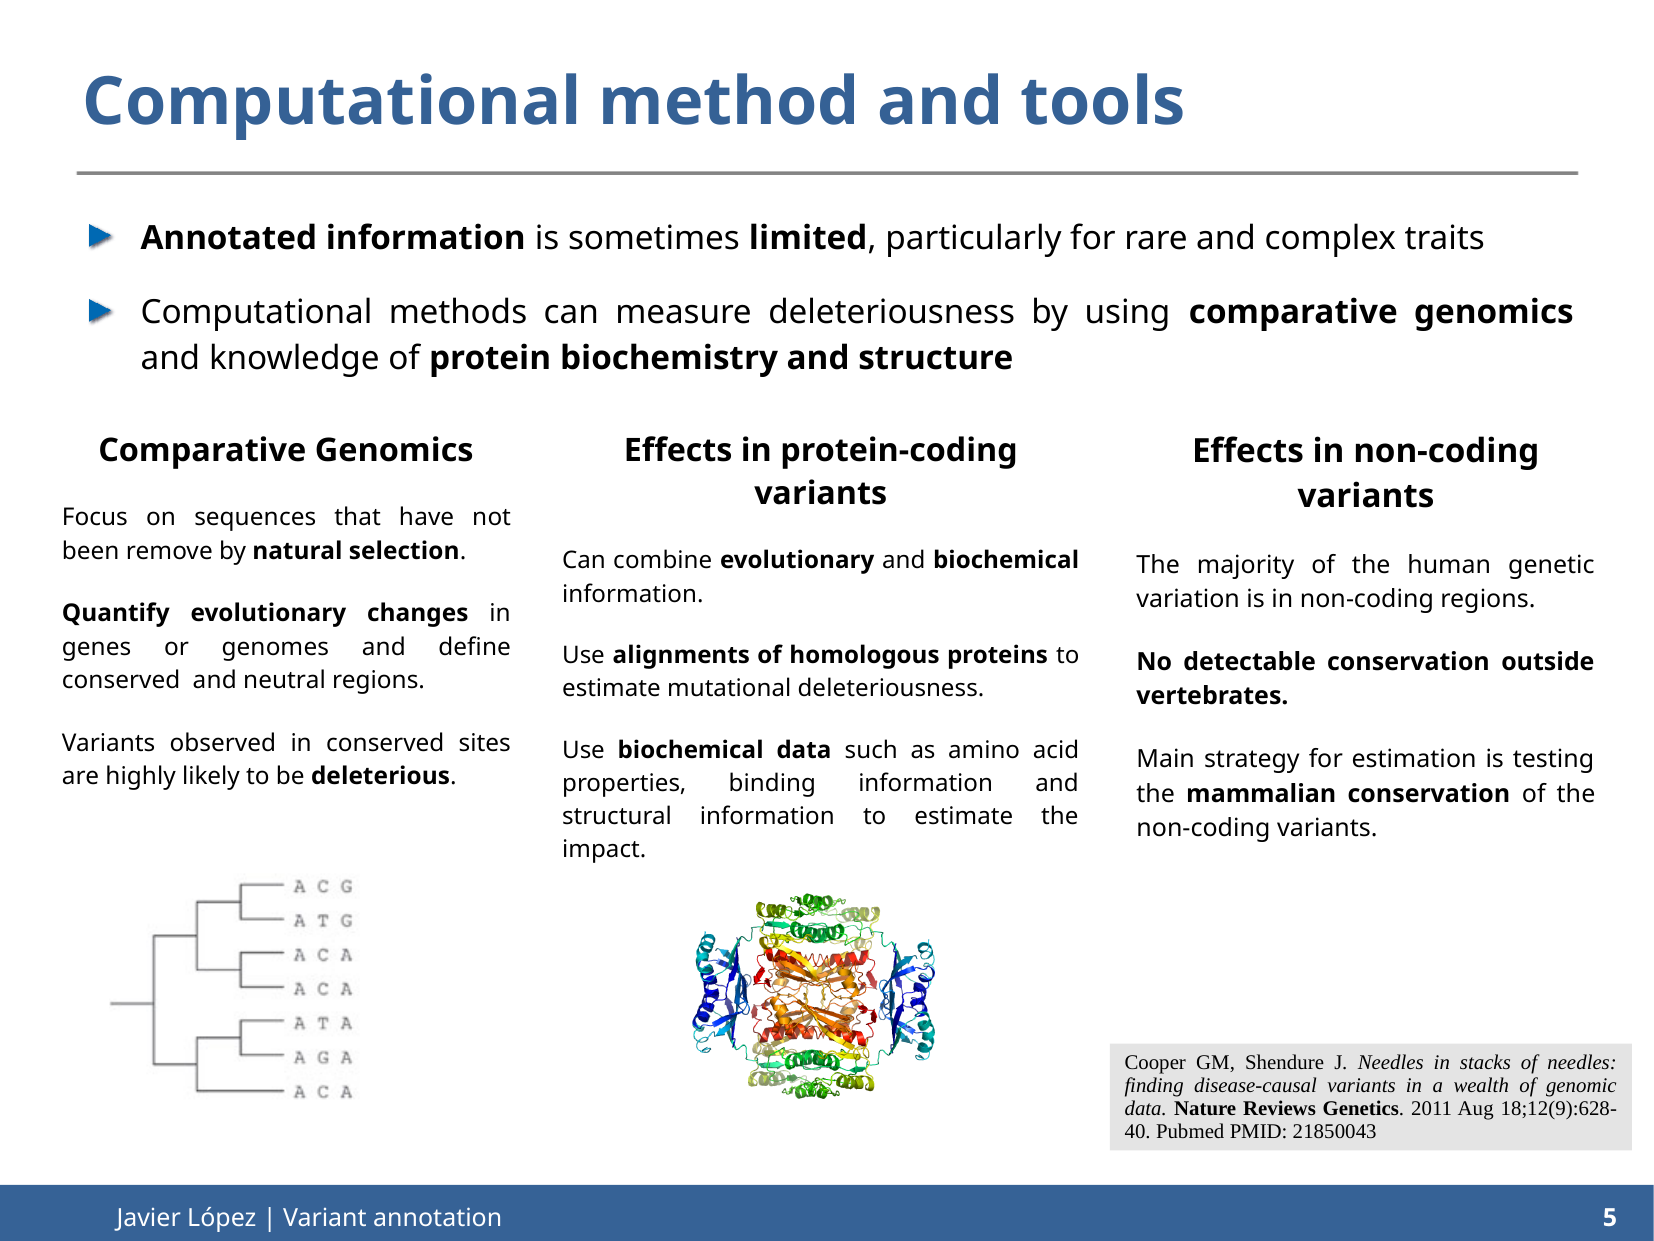

Computational method and tools
# Annotated information is sometimes limited, particularly for rare and complex traits
Computational methods can measure deleteriousness by using comparative genomics and knowledge of protein biochemistry and structure
Comparative Genomics
Focus on sequences that have not been remove by natural selection.
Quantify evolutionary changes in genes or genomes and define conserved and neutral regions.
Variants observed in conserved sites are highly likely to be deleterious.
Effects in protein-coding variants
Can combine evolutionary and biochemical information.
Use alignments of homologous proteins to estimate mutational deleteriousness.
Use biochemical data such as amino acid properties, binding information and structural information to estimate the impact.
Effects in non-coding variants
The majority of the human genetic variation is in non-coding regions.
No detectable conservation outside vertebrates.
Main strategy for estimation is testing the mammalian conservation of the non-coding variants.
Cooper GM, Shendure J. Needles in stacks of needles: finding disease-causal variants in a wealth of genomic data. Nature Reviews Genetics. 2011 Aug 18;12(9):628-40. Pubmed PMID: 21850043
Javier López | Variant annotation
5